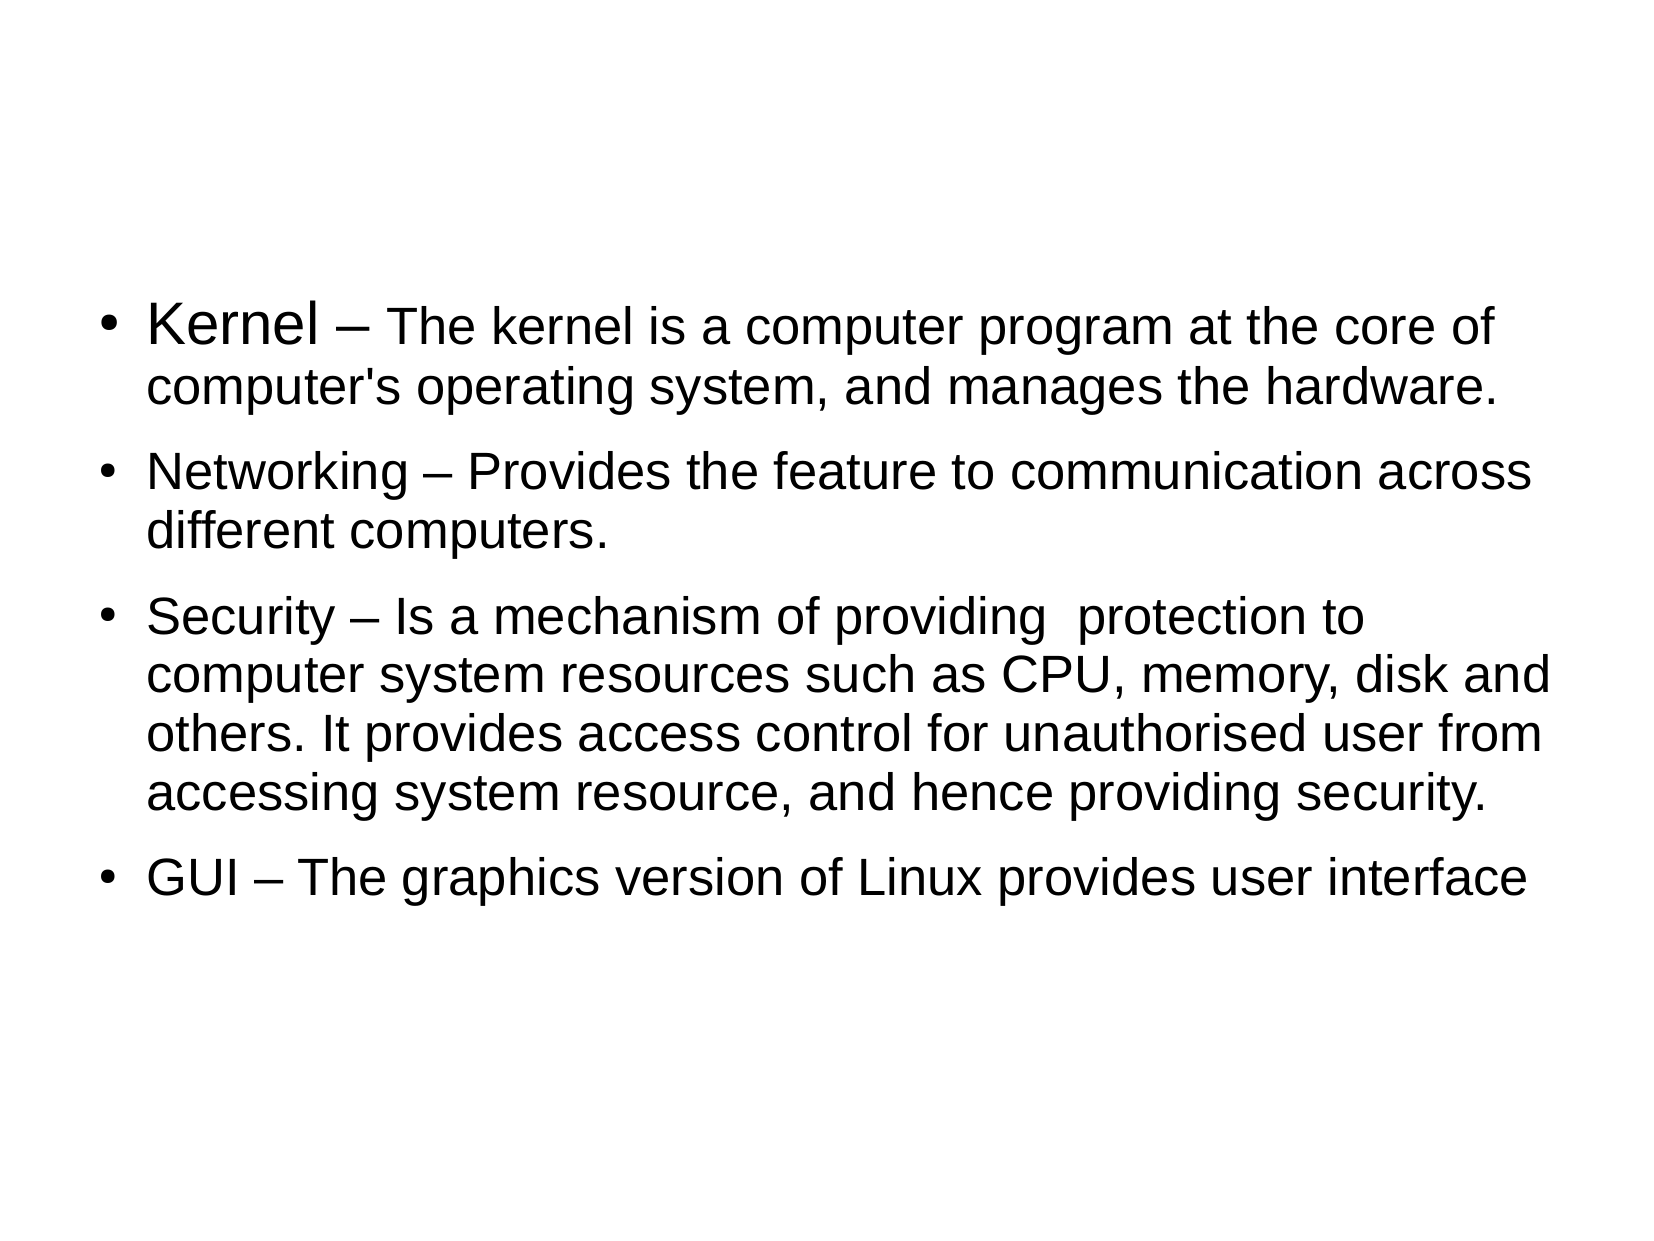

# Kernel – The kernel is a computer program at the core of computer's operating system, and manages the hardware.
Networking – Provides the feature to communication across different computers.
Security – Is a mechanism of providing protection to computer system resources such as CPU, memory, disk and others. It provides access control for unauthorised user from accessing system resource, and hence providing security.
GUI – The graphics version of Linux provides user interface